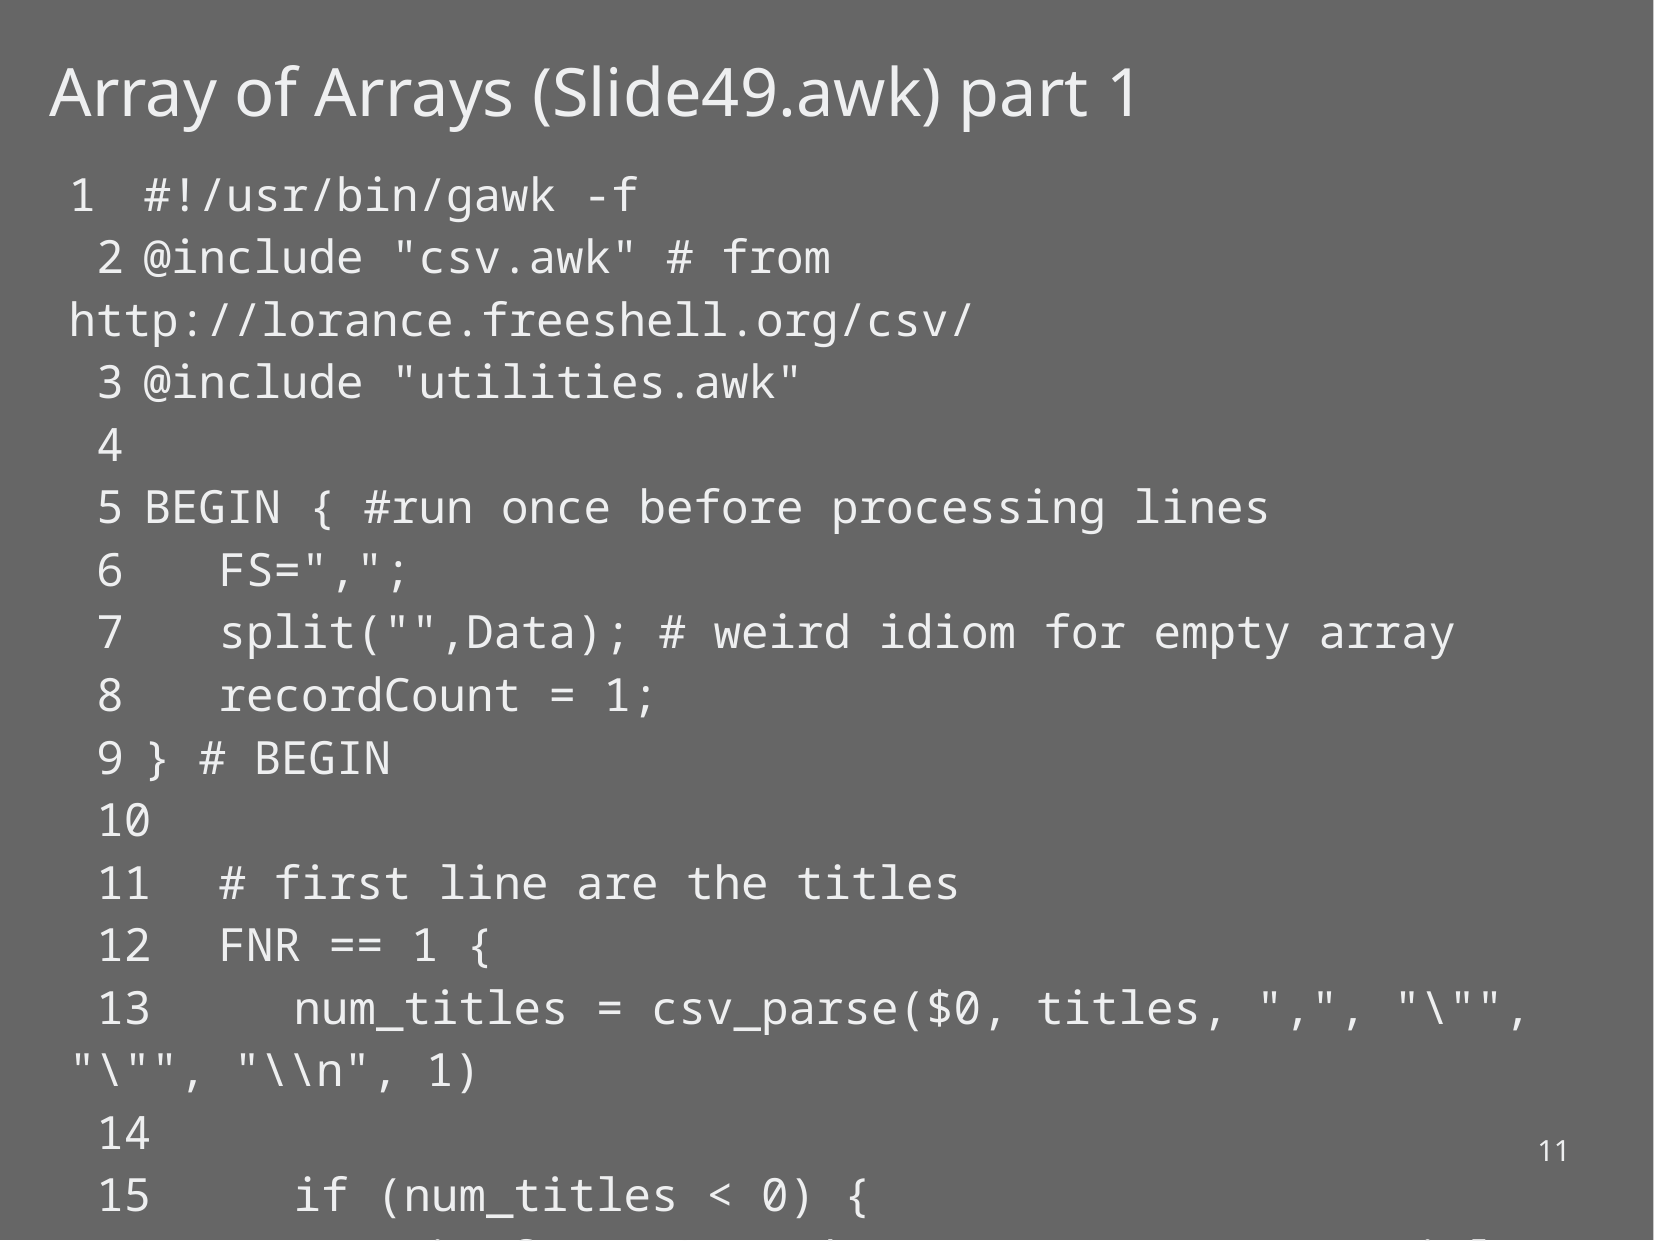

# Array of Arrays (Slide49.awk) part 1
1	#!/usr/bin/gawk -f
 2	@include "csv.awk" # from http://lorance.freeshell.org/csv/
 3	@include "utilities.awk"
 4
 5	BEGIN { #run once before processing lines
 6		FS=",";
 7		split("",Data); # weird idiom for empty array
 8		recordCount = 1;
 9	} # BEGIN
 10
 11	# first line are the titles
 12	FNR == 1 {
 13		num_titles = csv_parse($0, titles, ",", "\"", "\"", "\\n", 1)
 14
 15		if (num_titles < 0) {
 16			printf("ERROR: %d (%s) -> %s\n", num_titles, csv_err(num_fields), $0);
 17			exit;
 18		}
 19	} # first line
11